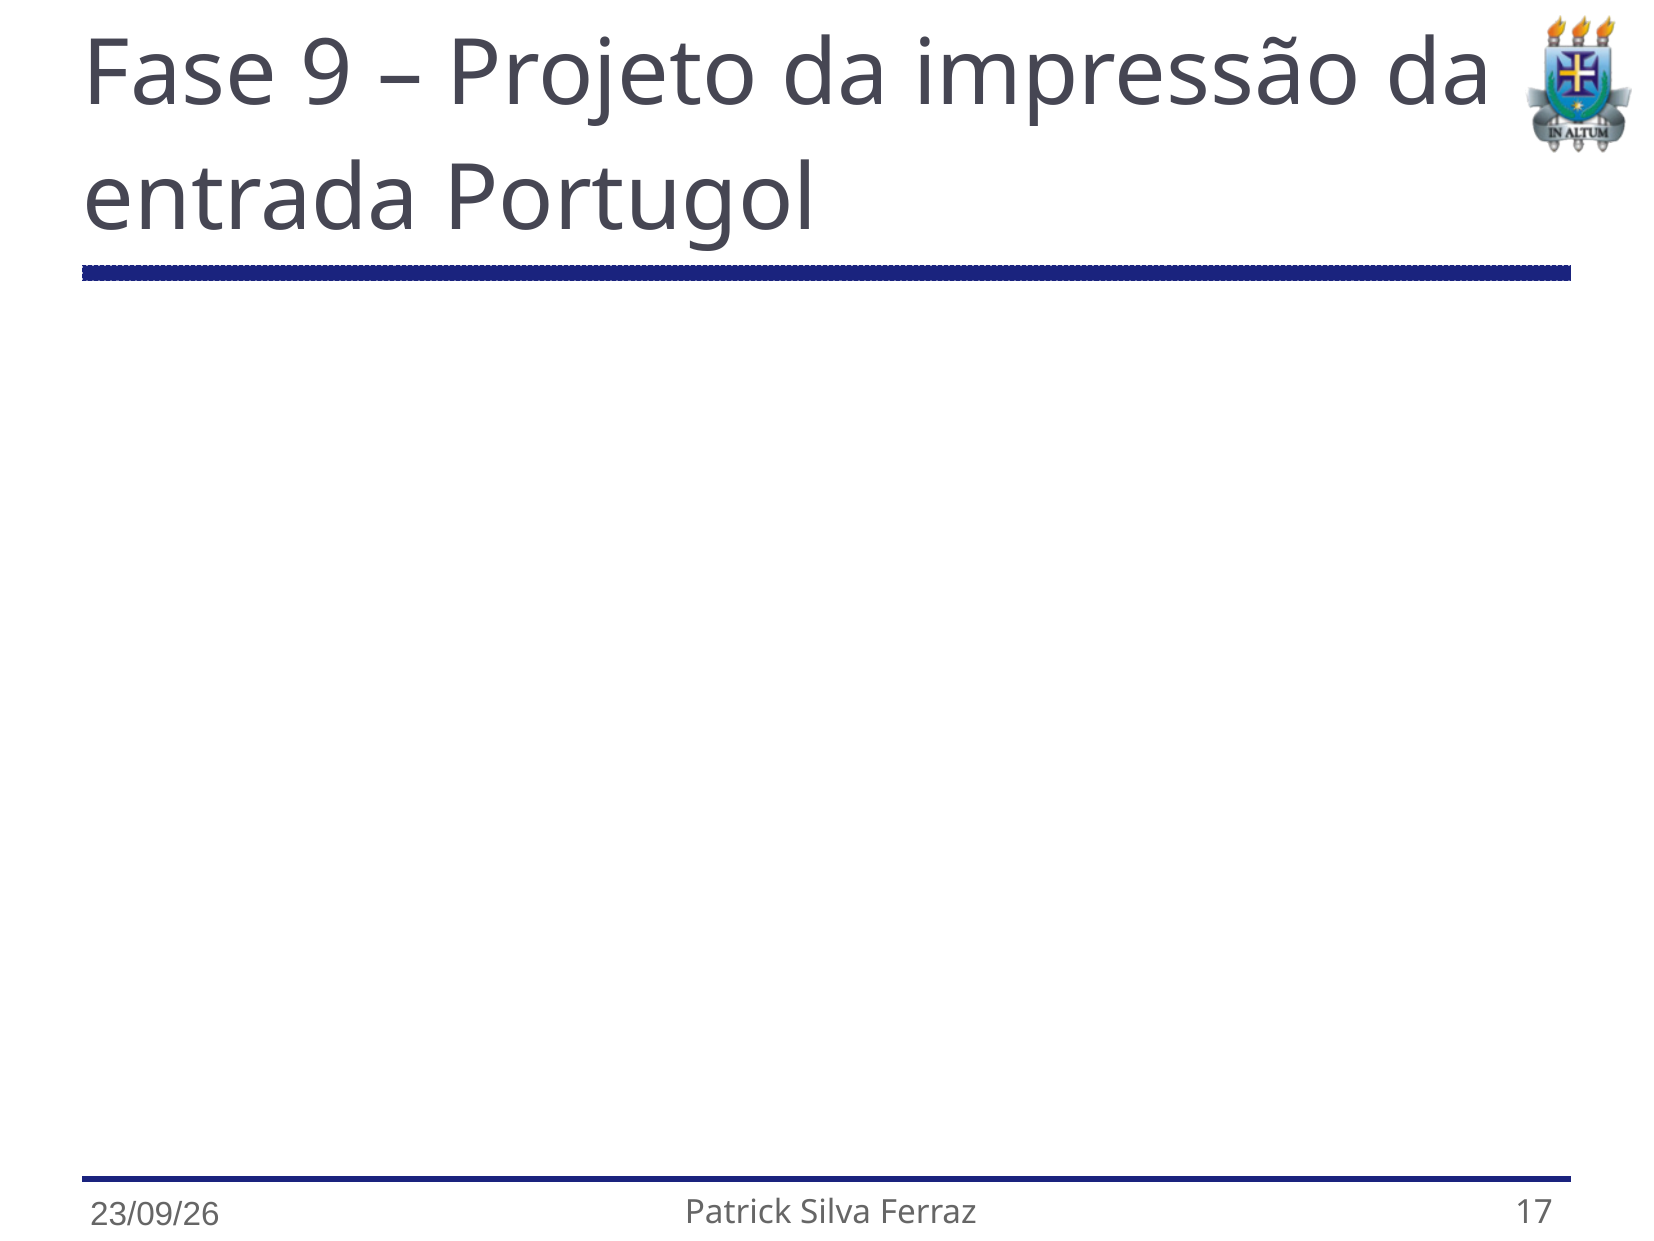

# Fase 9 – Projeto da impressão da entrada Portugol